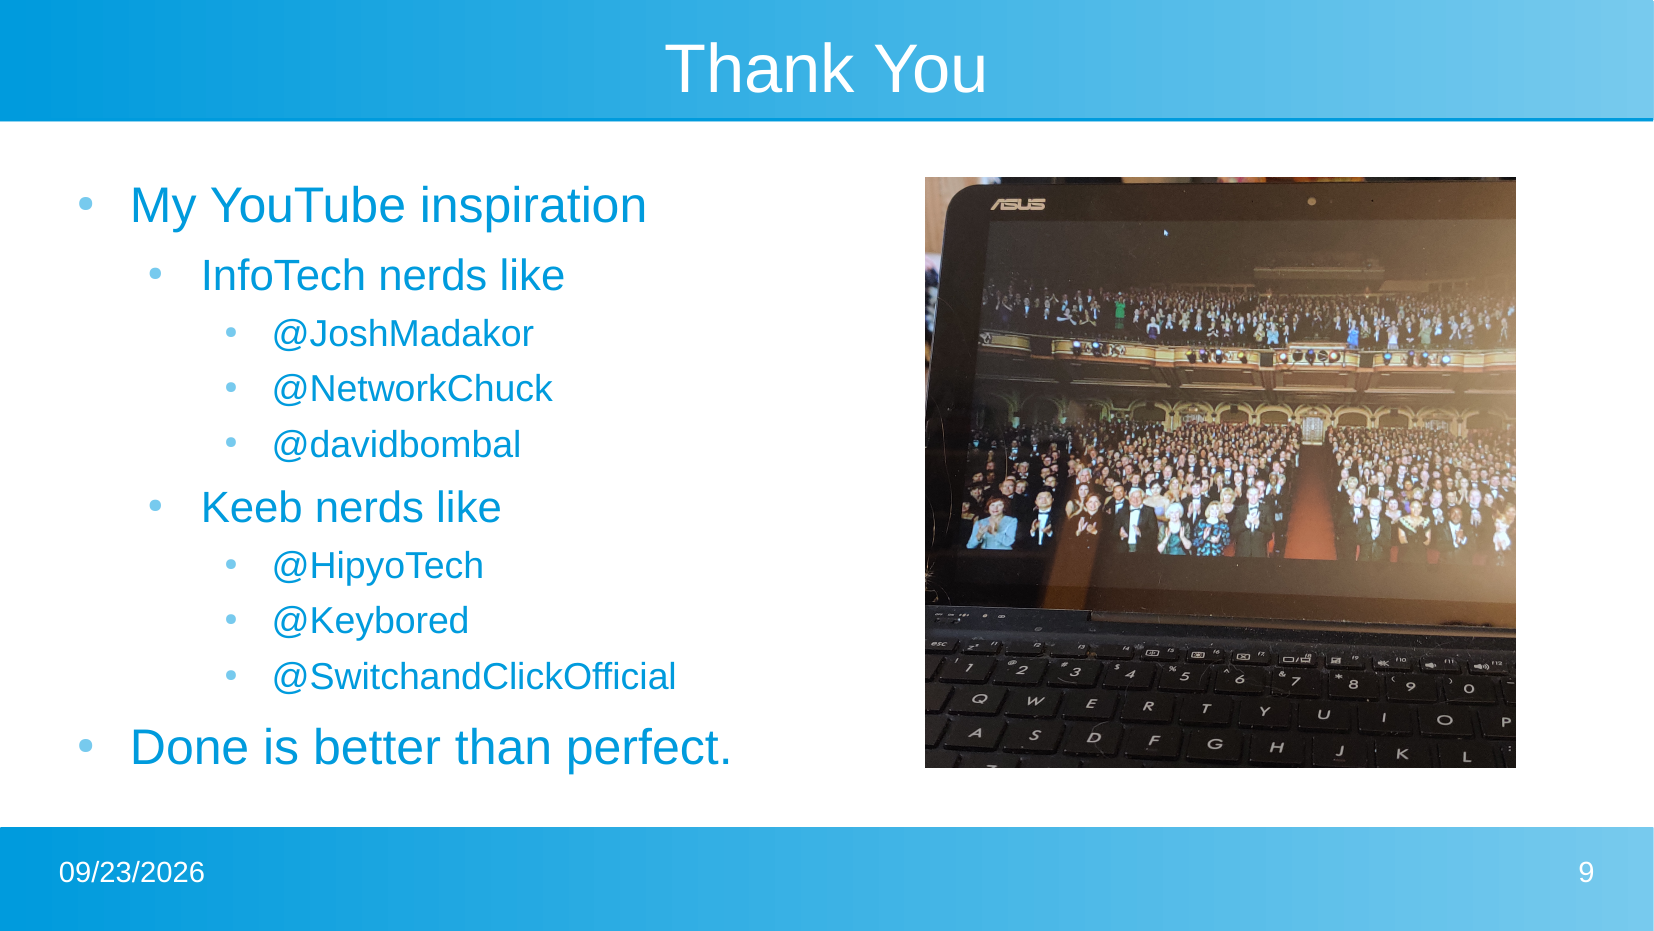

# Thank You
My YouTube inspiration
InfoTech nerds like
@JoshMadakor
@NetworkChuck
@davidbombal
Keeb nerds like
@HipyoTech
@Keybored
@SwitchandClickOfficial
Done is better than perfect.
9